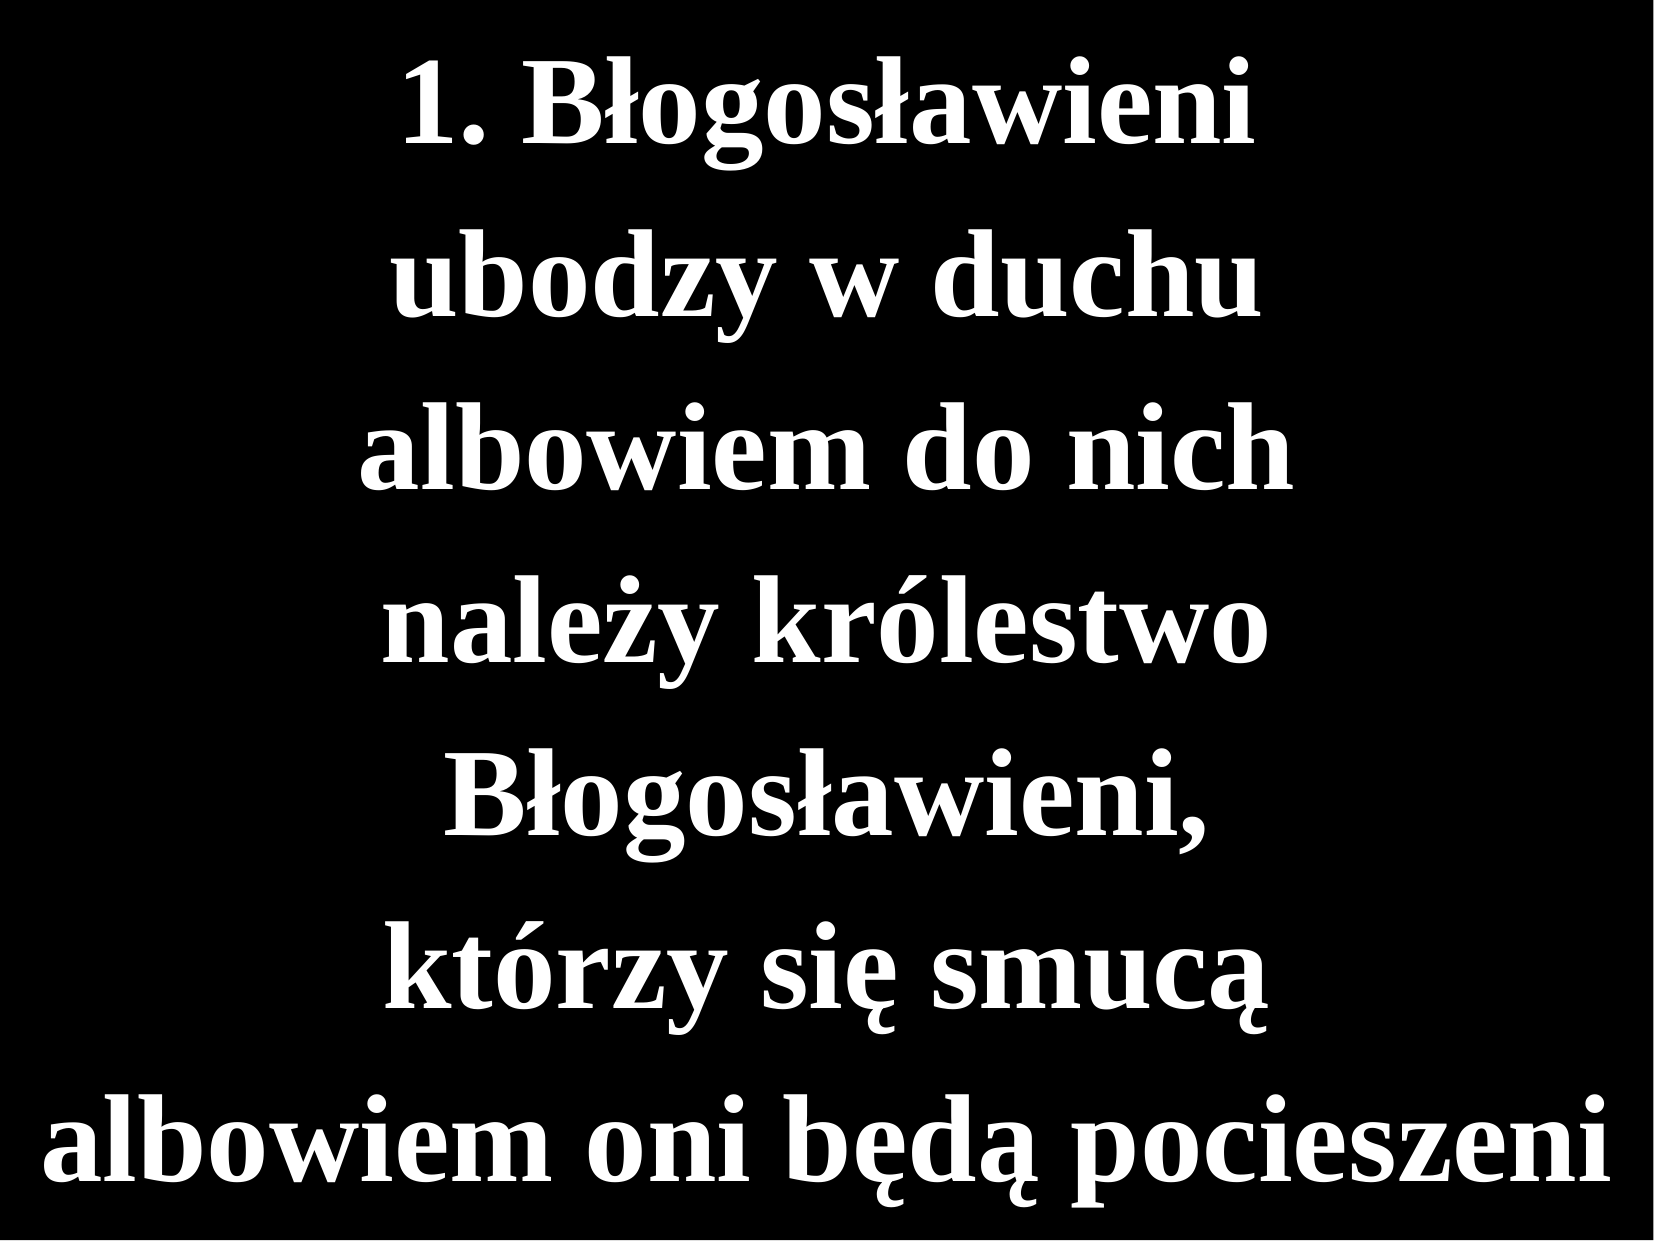

# 1. Błogosławieni ppp ubodzy w duchu ppp albowiem do nich ppp należy królestwo ppp Błogosławieni, ppp którzy się smucą ppp albowiem oni będą pocieszeni